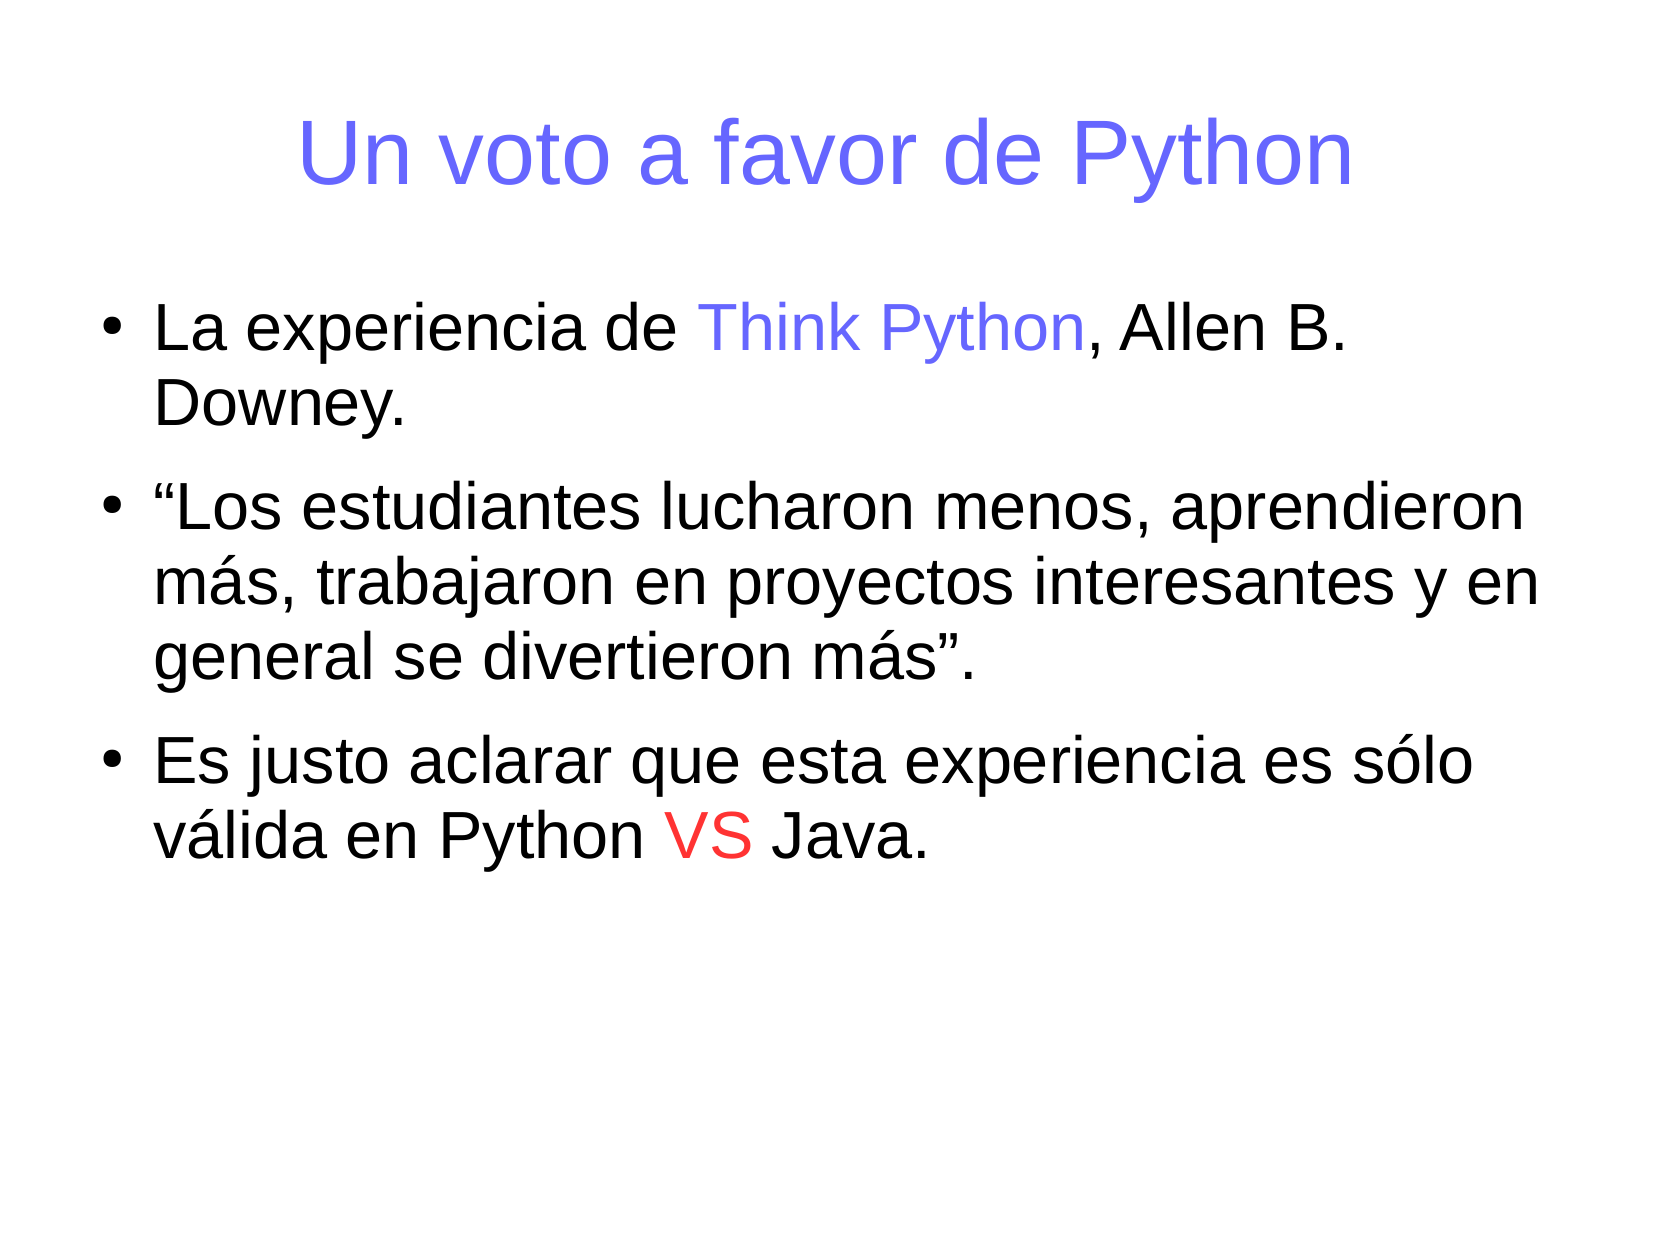

# Un voto a favor de Python
La experiencia de Think Python, Allen B. Downey.
“Los estudiantes lucharon menos, aprendieron más, trabajaron en proyectos interesantes y en general se divertieron más”.
Es justo aclarar que esta experiencia es sólo válida en Python VS Java.